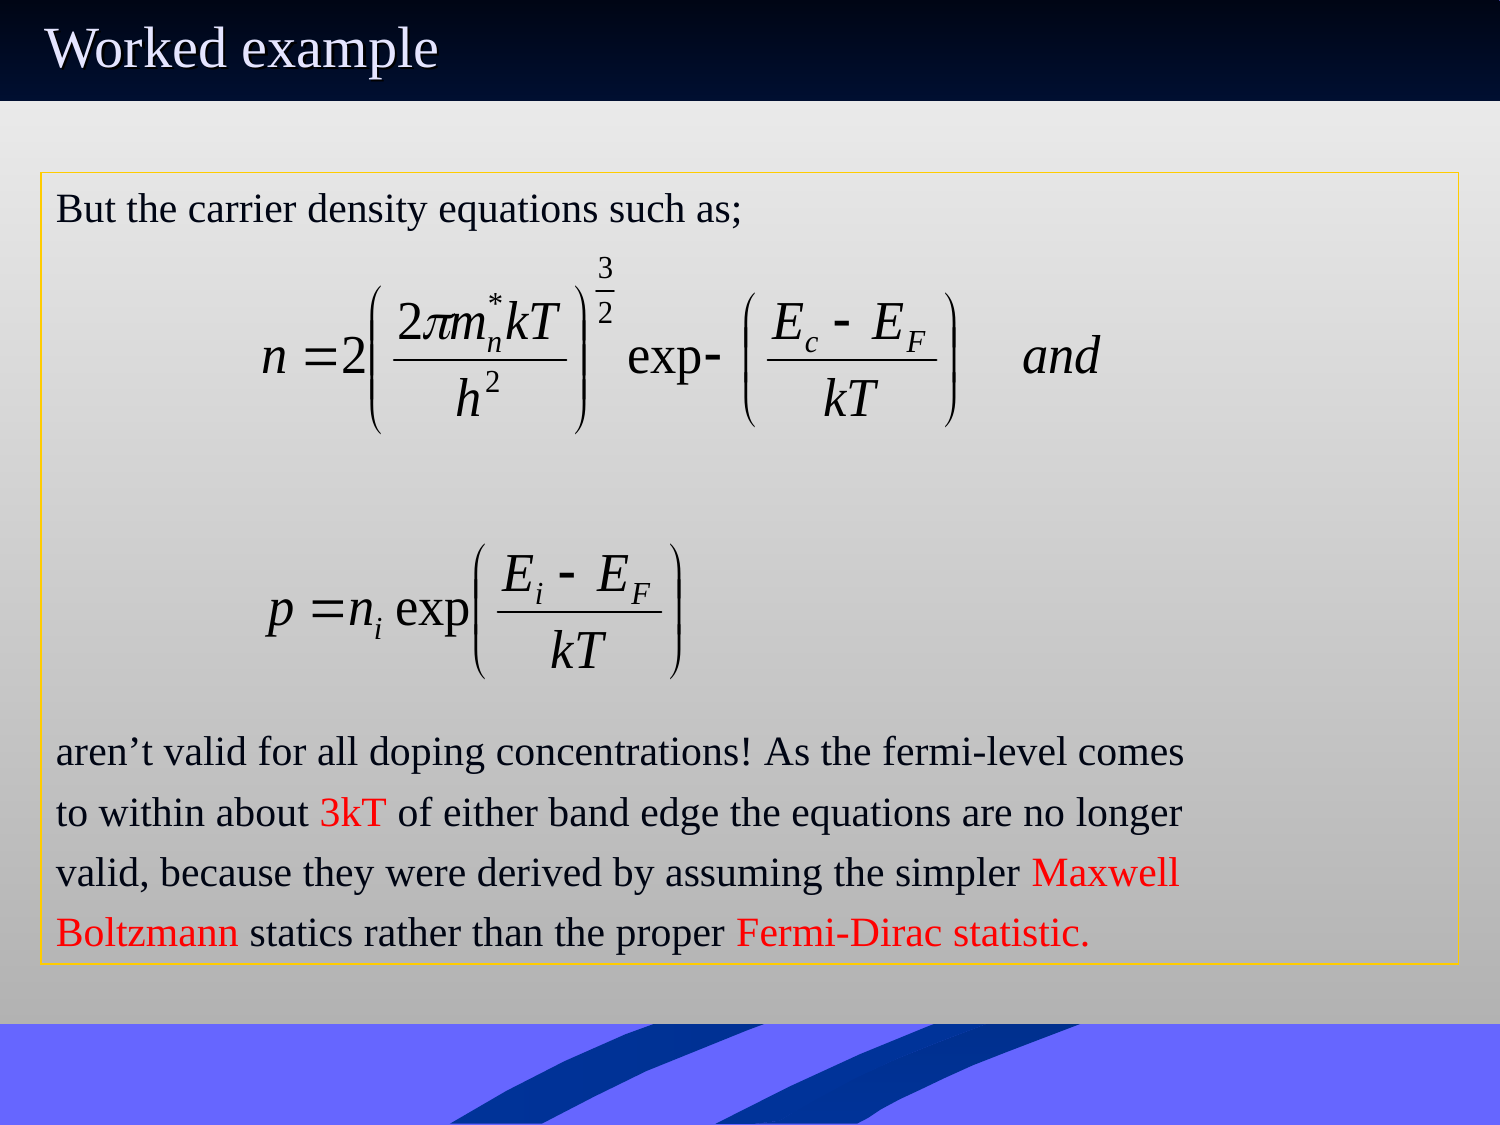

# Worked example
But the carrier density equations such as;
aren’t valid for all doping concentrations! As the fermi-level comes
to within about 3kT of either band edge the equations are no longer
valid, because they were derived by assuming the simpler Maxwell
Boltzmann statics rather than the proper Fermi-Dirac statistic.